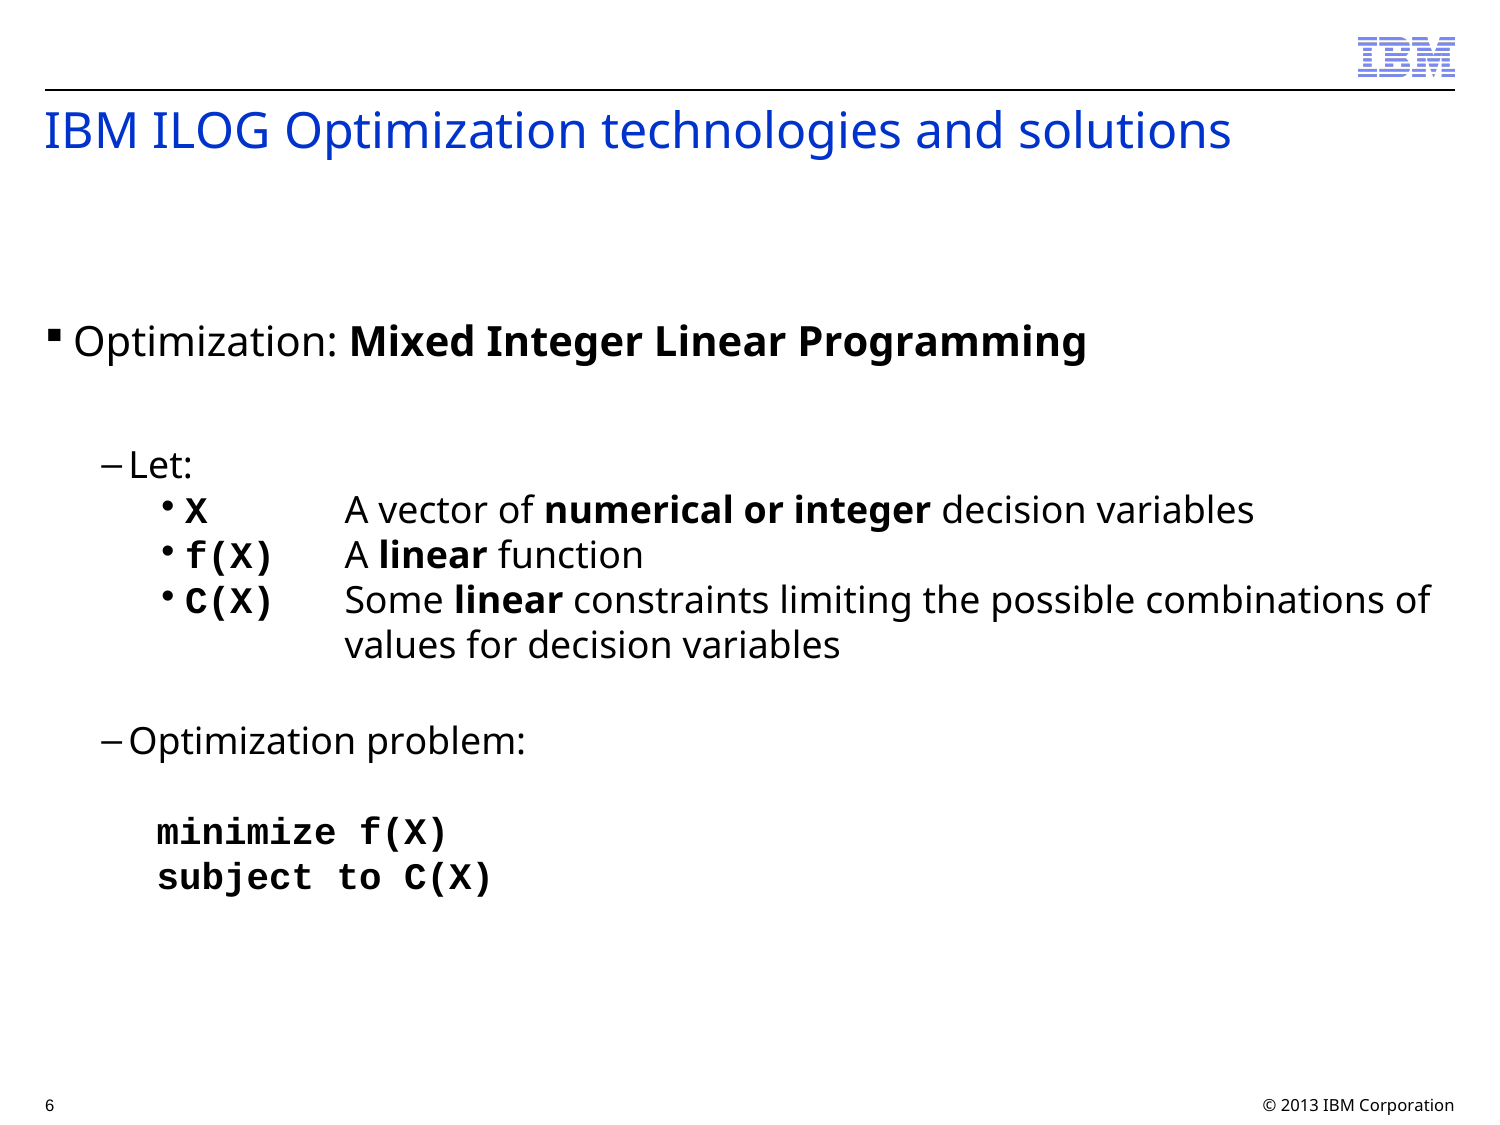

# IBM ILOG Optimization technologies and solutions
Optimization: Mixed Integer Linear Programming
Let:
X 	A vector of numerical or integer decision variables
f(X) 	A linear function
C(X) 	Some linear constraints limiting the possible combinations of
			values for decision variables
Optimization problem:
minimize f(X)
subject to C(X)
6